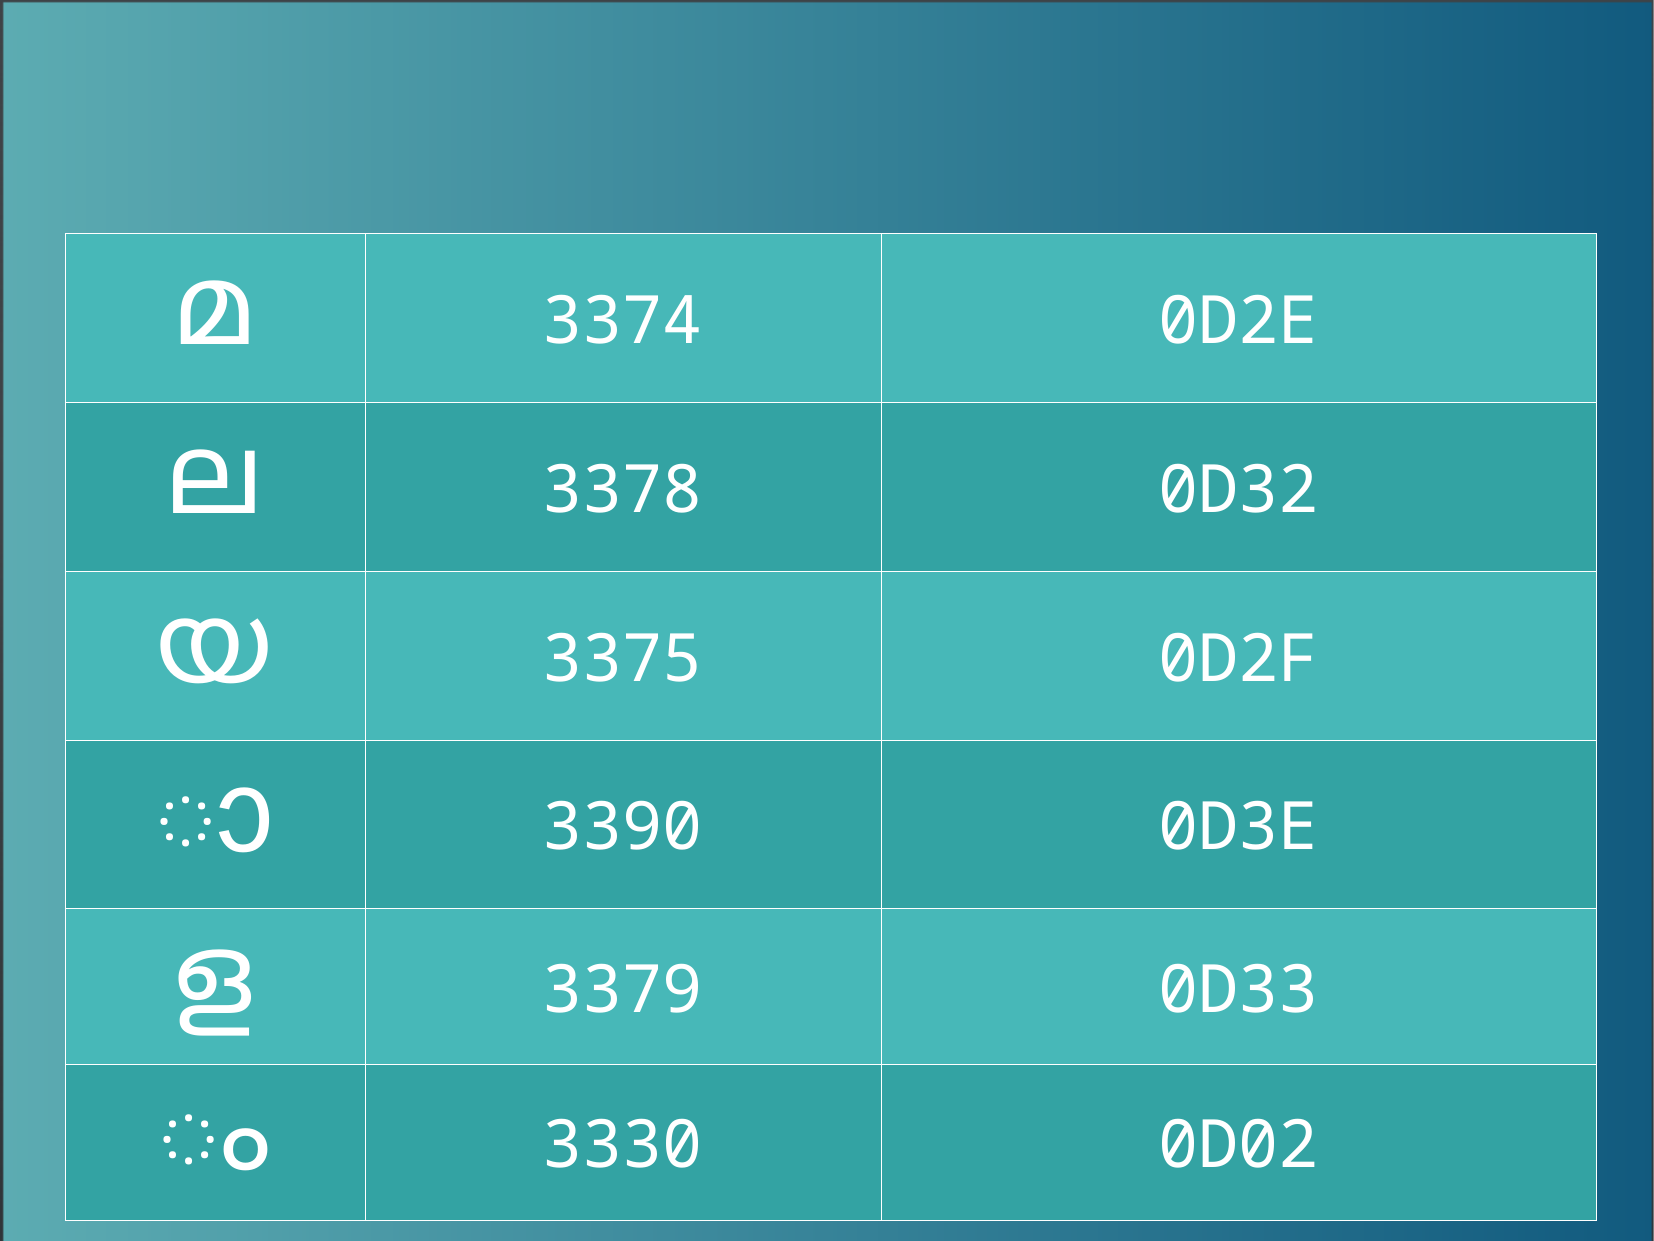

# മലയാളം
| മ | 3374 | 0D2E |
| --- | --- | --- |
| ല | 3378 | 0D32 |
| യ | 3375 | 0D2F |
| ാ | 3390 | 0D3E |
| ള | 3379 | 0D33 |
| ം | 3330 | 0D02 |